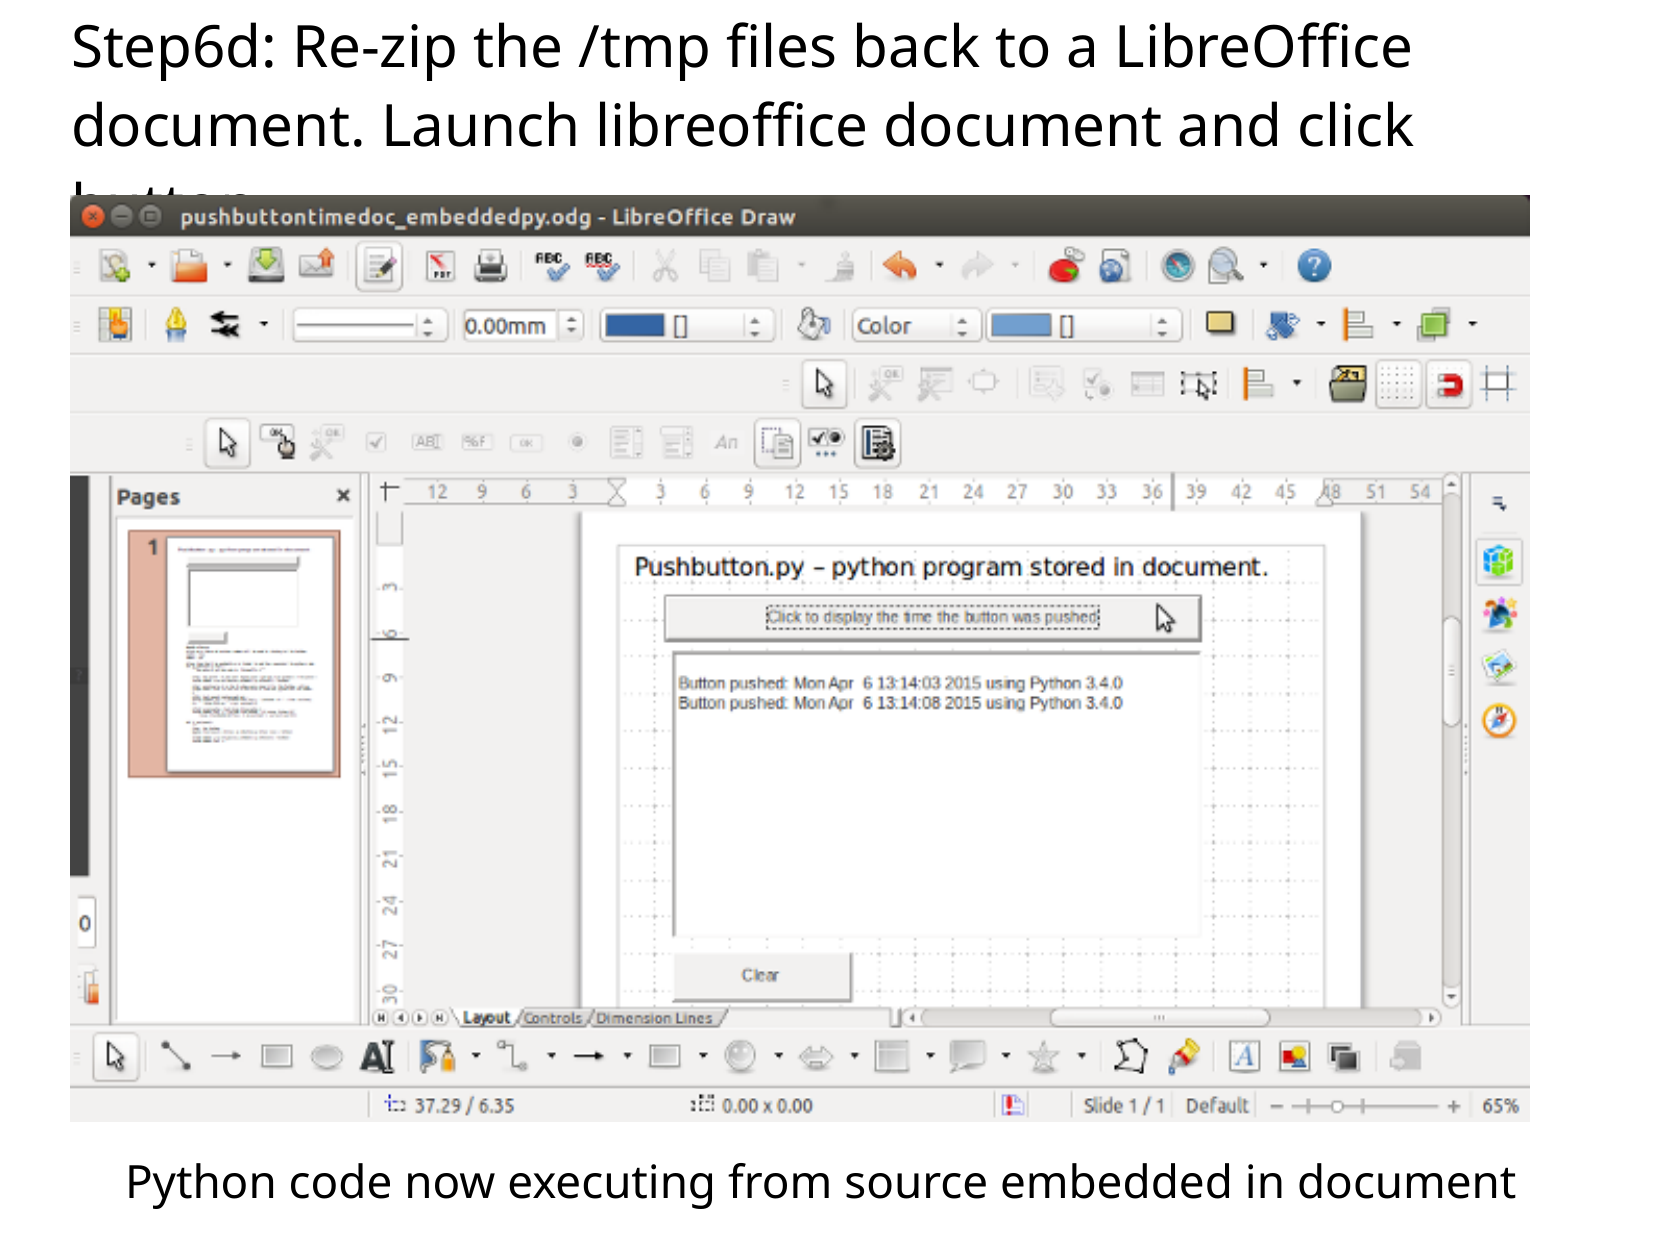

# Step6d: Re-zip the /tmp files back to a LibreOffice document. Launch libreoffice document and click button...
Python code now executing from source embedded in document